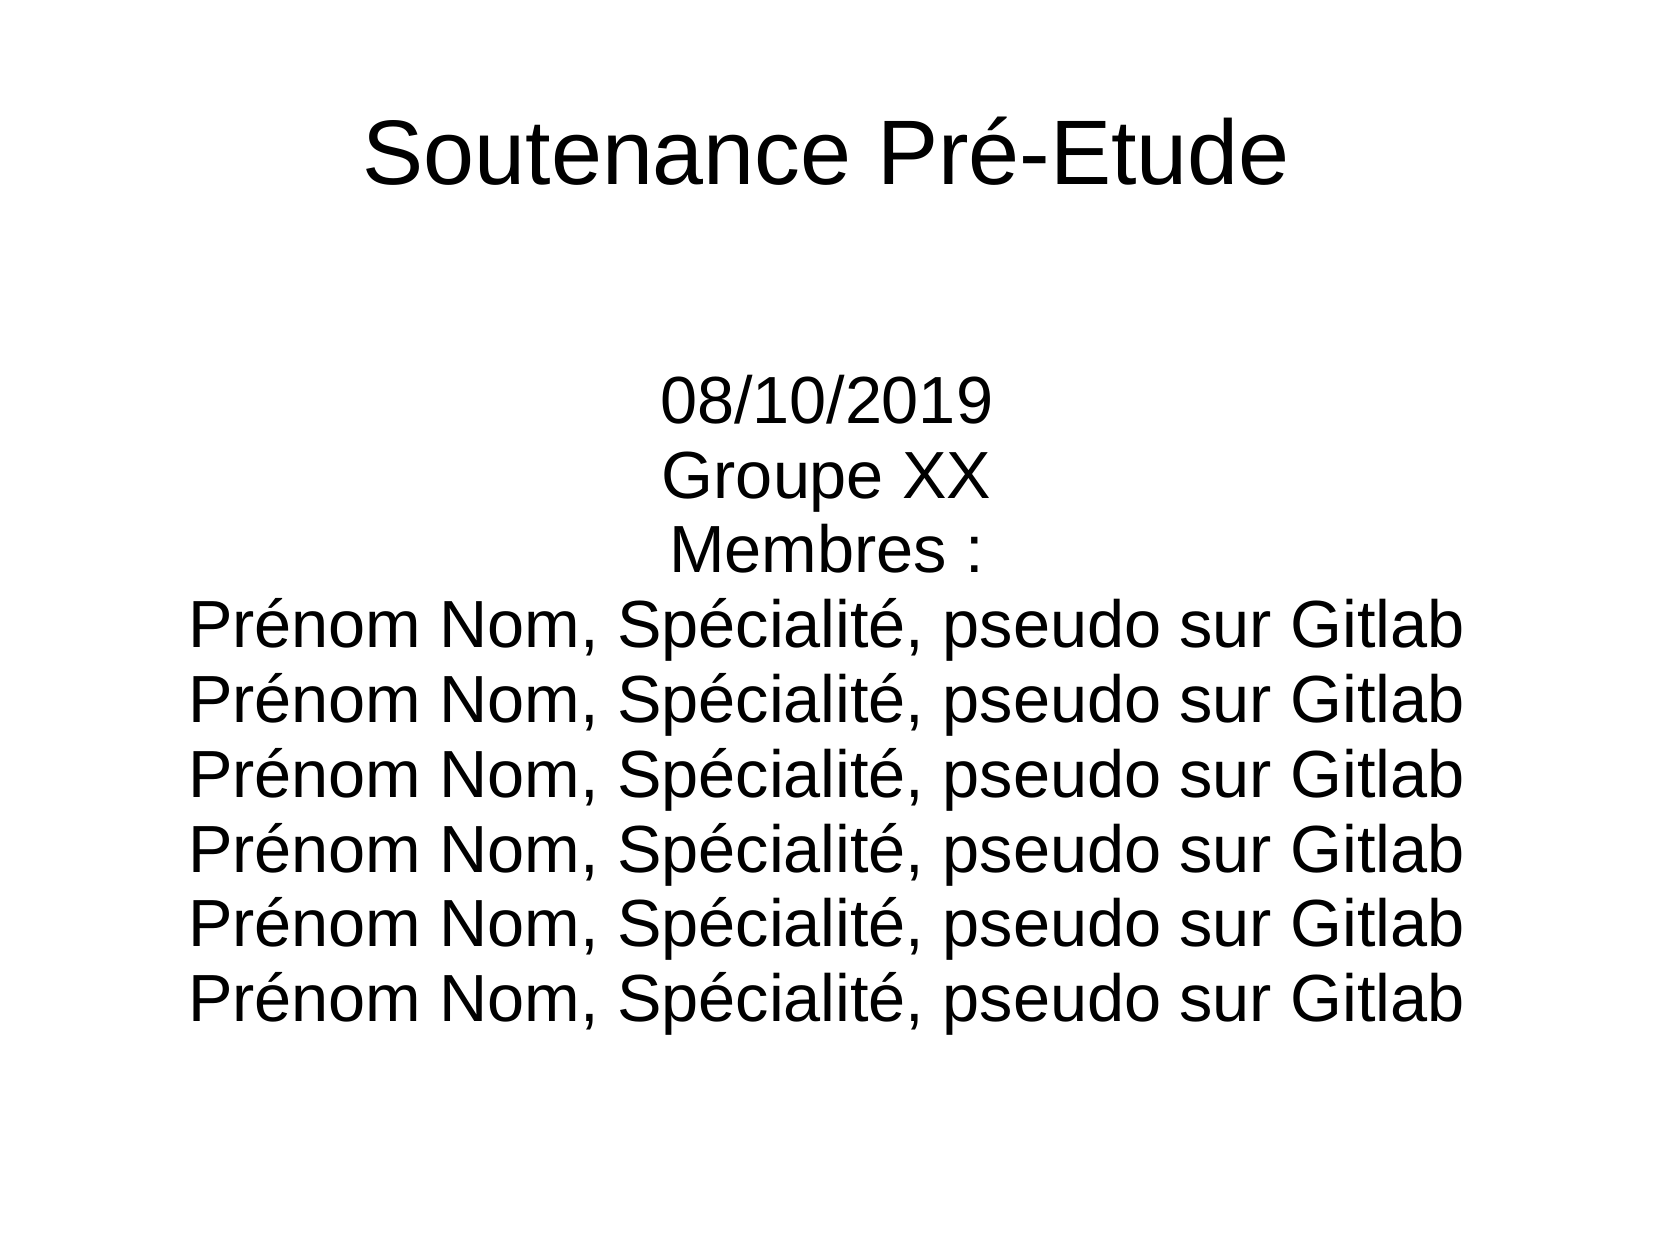

# Soutenance Pré-Etude
08/10/2019
Groupe XX
Membres :
Prénom Nom, Spécialité, pseudo sur Gitlab
Prénom Nom, Spécialité, pseudo sur Gitlab
Prénom Nom, Spécialité, pseudo sur Gitlab
Prénom Nom, Spécialité, pseudo sur Gitlab
Prénom Nom, Spécialité, pseudo sur Gitlab
Prénom Nom, Spécialité, pseudo sur Gitlab